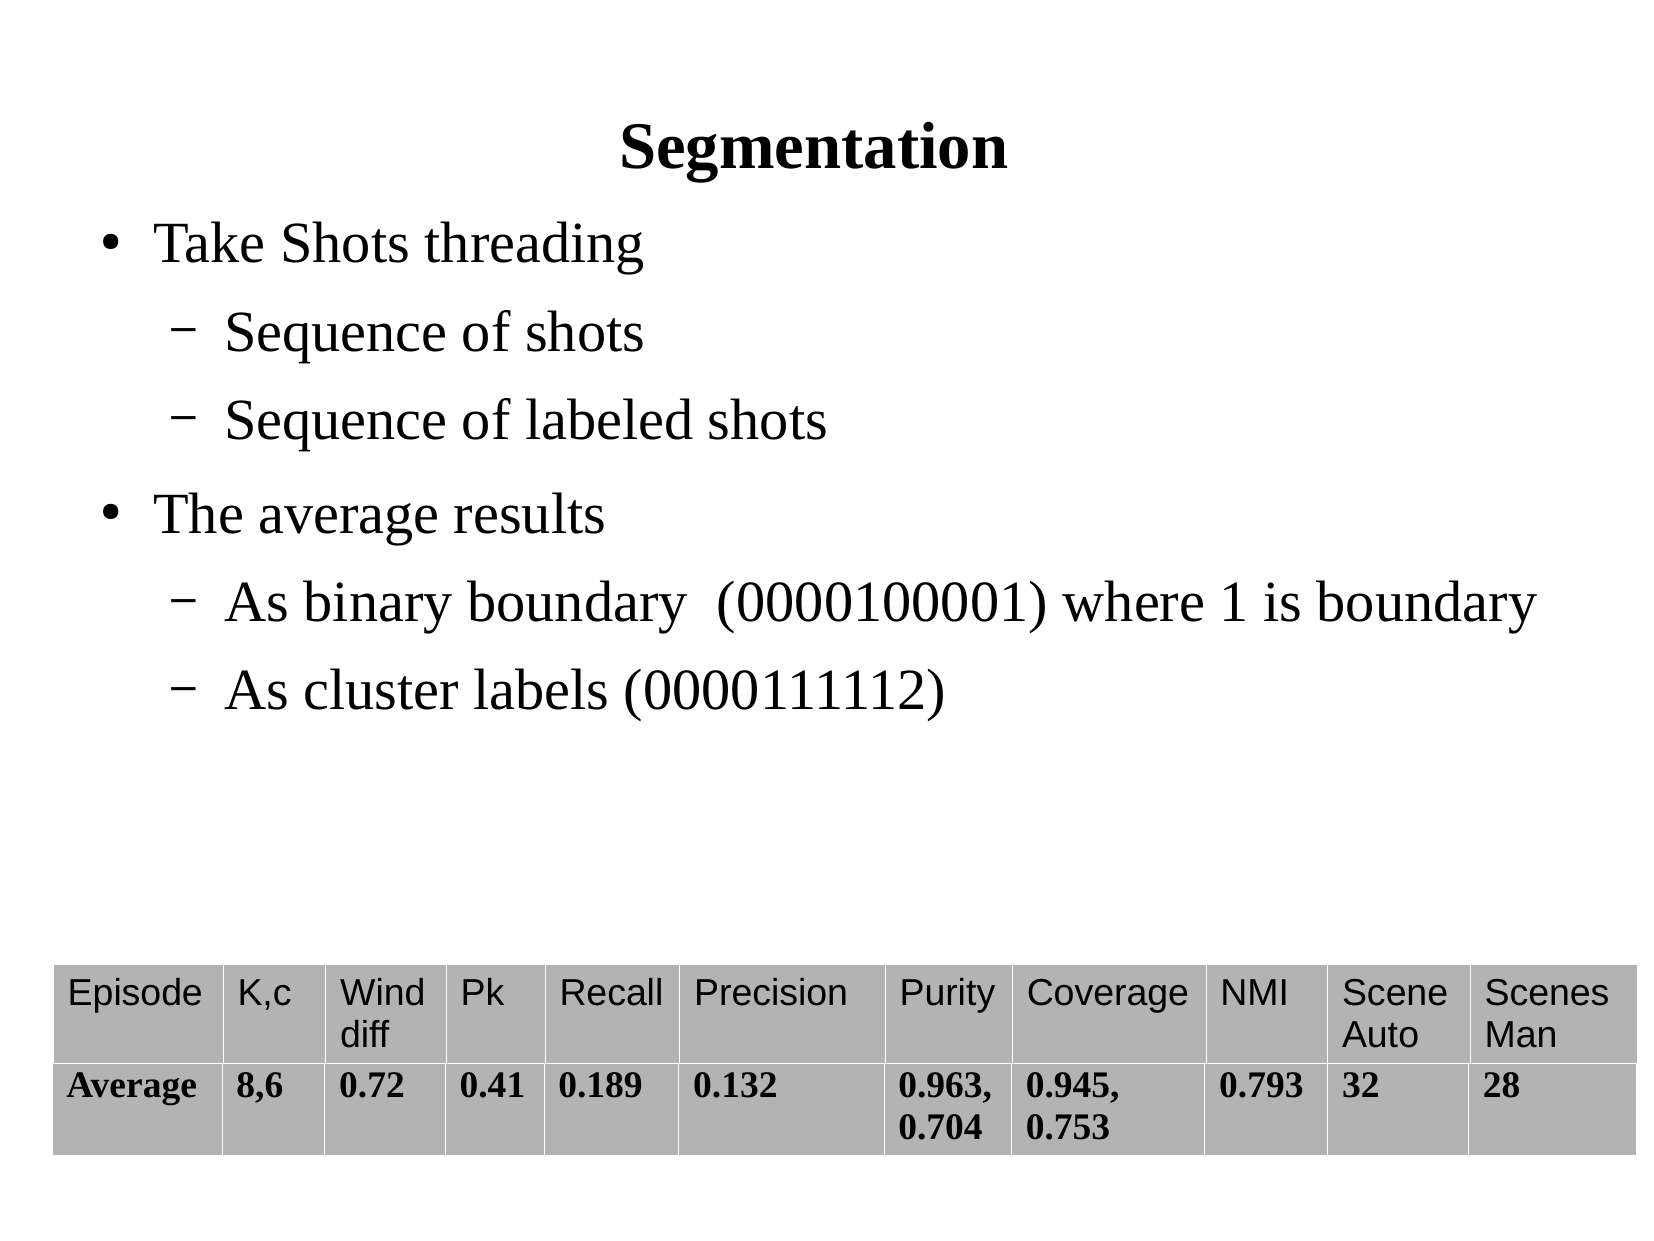

# Segmentation
Take Shots threading
Sequence of shots
Sequence of labeled shots
The average results
As binary boundary (0000100001) where 1 is boundary
As cluster labels (0000111112)
| Episode | K,c | Wind diff | Pk | Recall | Precision | Purity | Coverage | NMI | Scene Auto | Scenes Man |
| --- | --- | --- | --- | --- | --- | --- | --- | --- | --- | --- |
| Average | 8,6 | 0.72 | 0.41 | 0.189 | 0.132 | 0.963,0.704 | 0.945, 0.753 | 0.793 | 32 | 28 |
| --- | --- | --- | --- | --- | --- | --- | --- | --- | --- | --- |